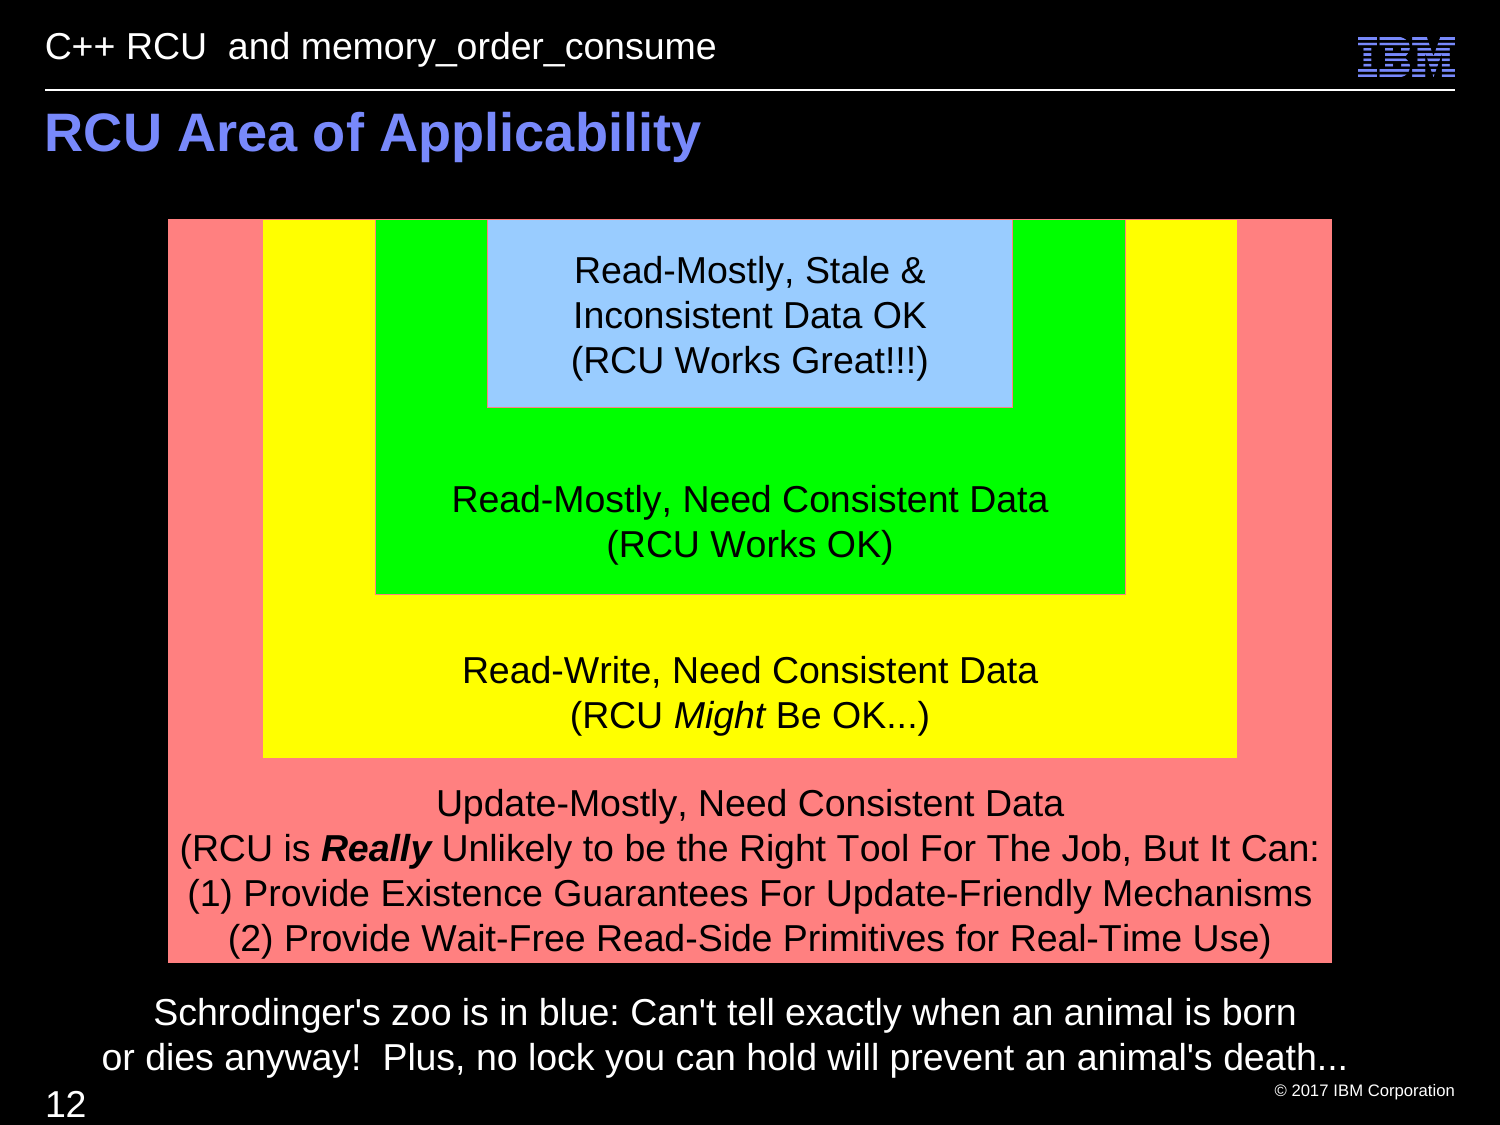

# RCU Area of Applicability
Update-Mostly, Need Consistent Data
(RCU is Really Unlikely to be the Right Tool For The Job, But It Can:
(1) Provide Existence Guarantees For Update-Friendly Mechanisms
(2) Provide Wait-Free Read-Side Primitives for Real-Time Use)
Read-Write, Need Consistent Data
(RCU Might Be OK...)
Read-Mostly, Need Consistent Data
(RCU Works OK)
Read-Mostly, Stale &
Inconsistent Data OK
(RCU Works Great!!!)
Schrodinger's zoo is in blue: Can't tell exactly when an animal is born
or dies anyway! Plus, no lock you can hold will prevent an animal's death...
12